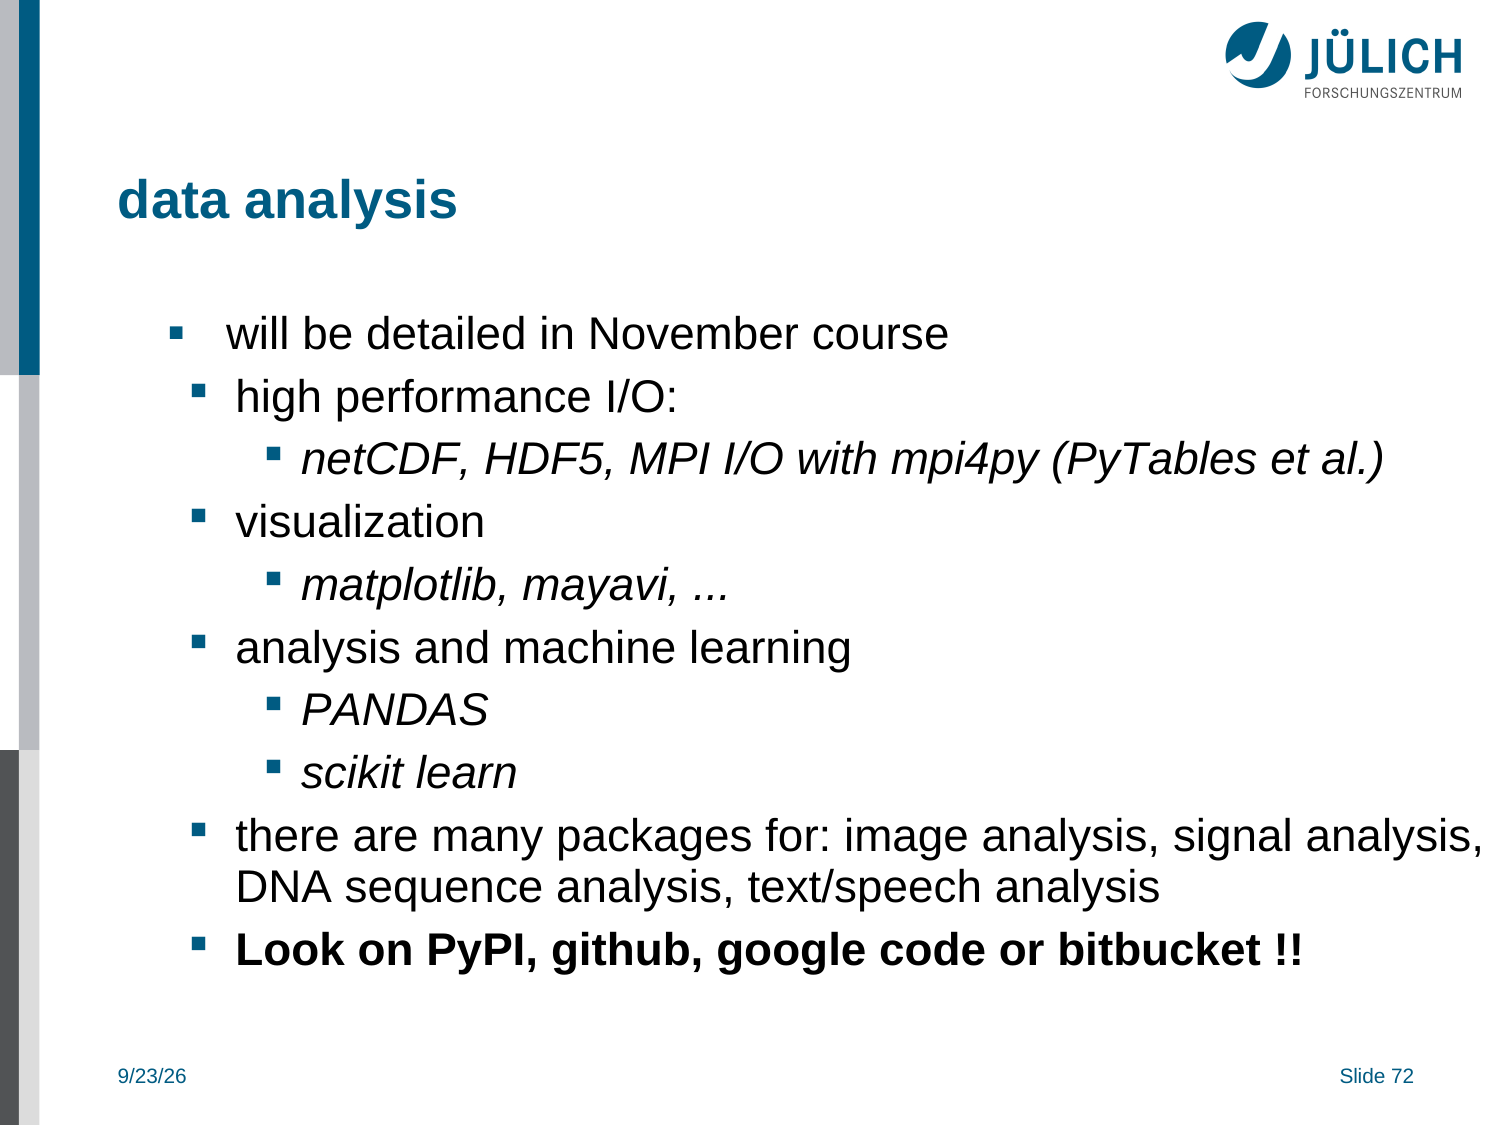

# data analysis
will be detailed in November course
high performance I/O:
netCDF, HDF5, MPI I/O with mpi4py (PyTables et al.)
visualization
matplotlib, mayavi, ...
analysis and machine learning
PANDAS
scikit learn
there are many packages for: image analysis, signal analysis, DNA sequence analysis, text/speech analysis
Look on PyPI, github, google code or bitbucket !!